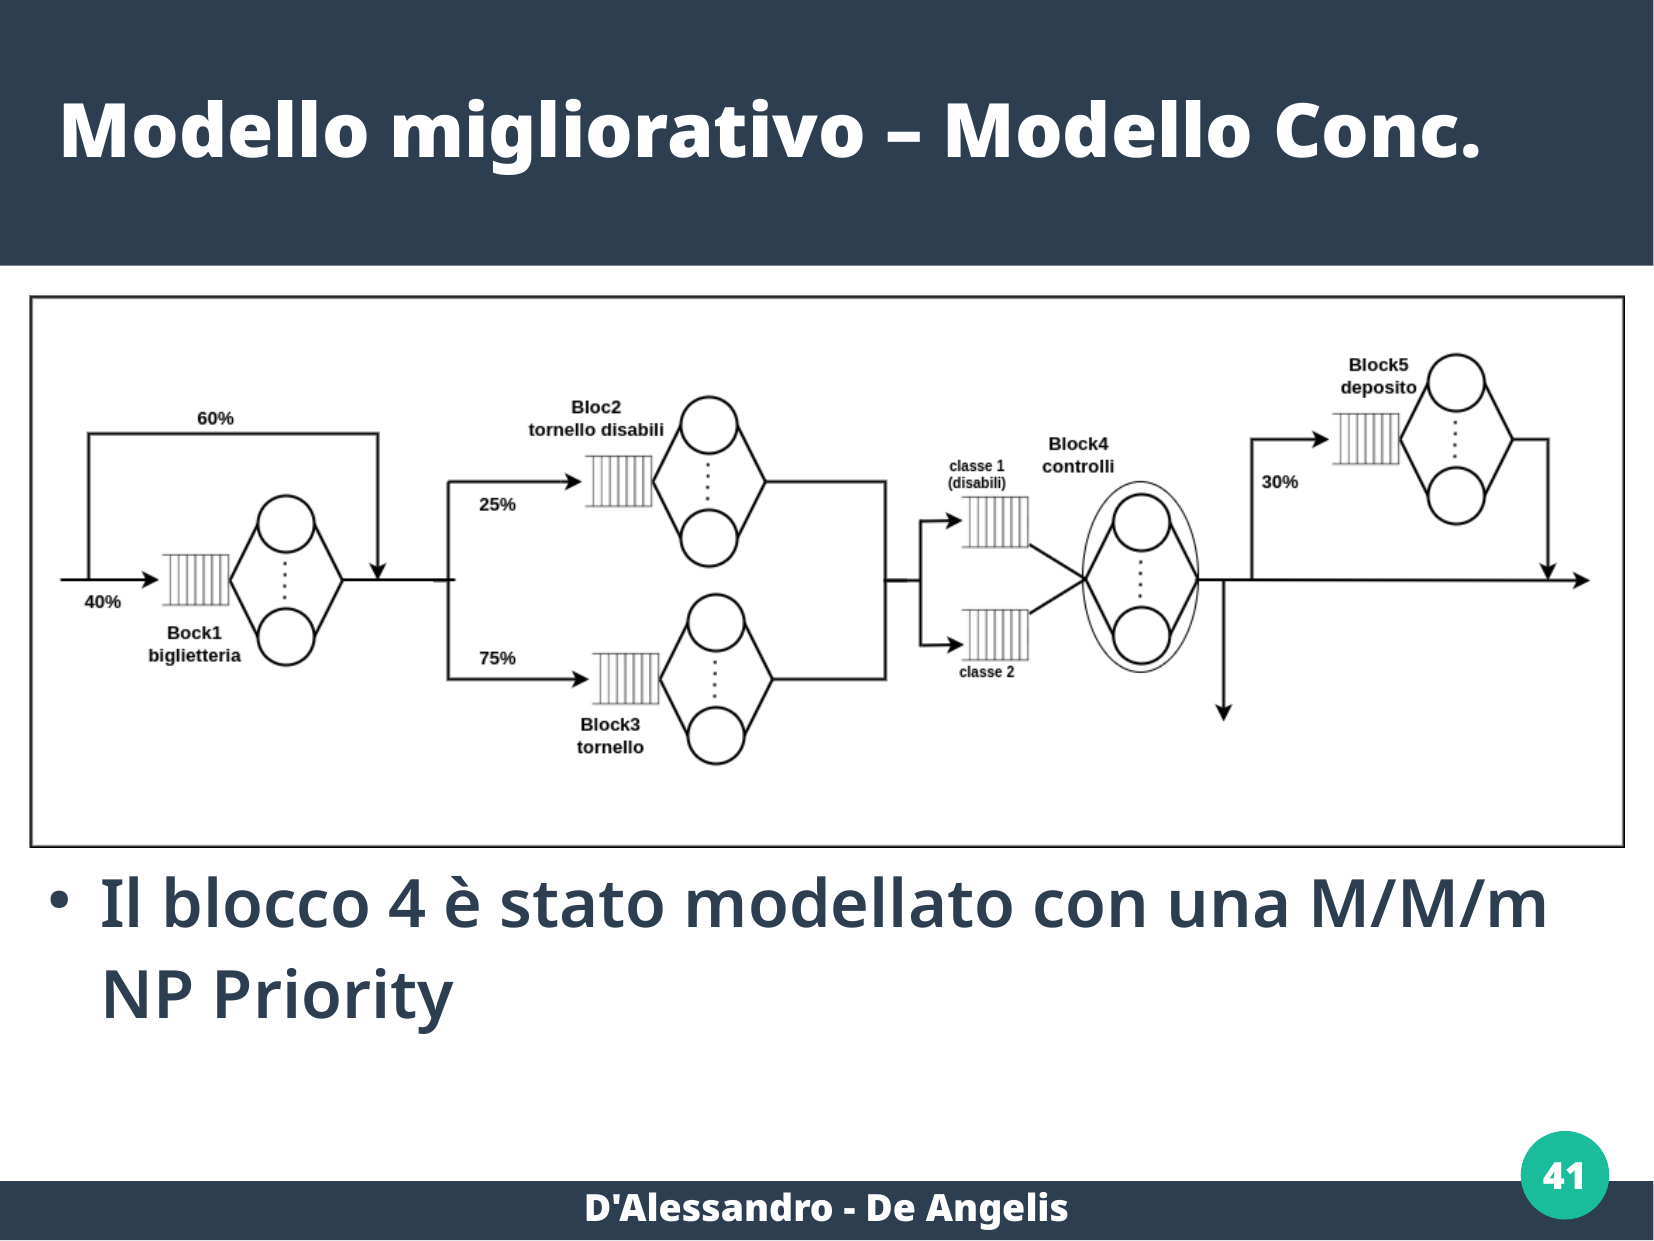

# Modello migliorativo – Modello Conc.
Il blocco 4 è stato modellato con una M/M/m NP Priority
41
D'Alessandro - De Angelis